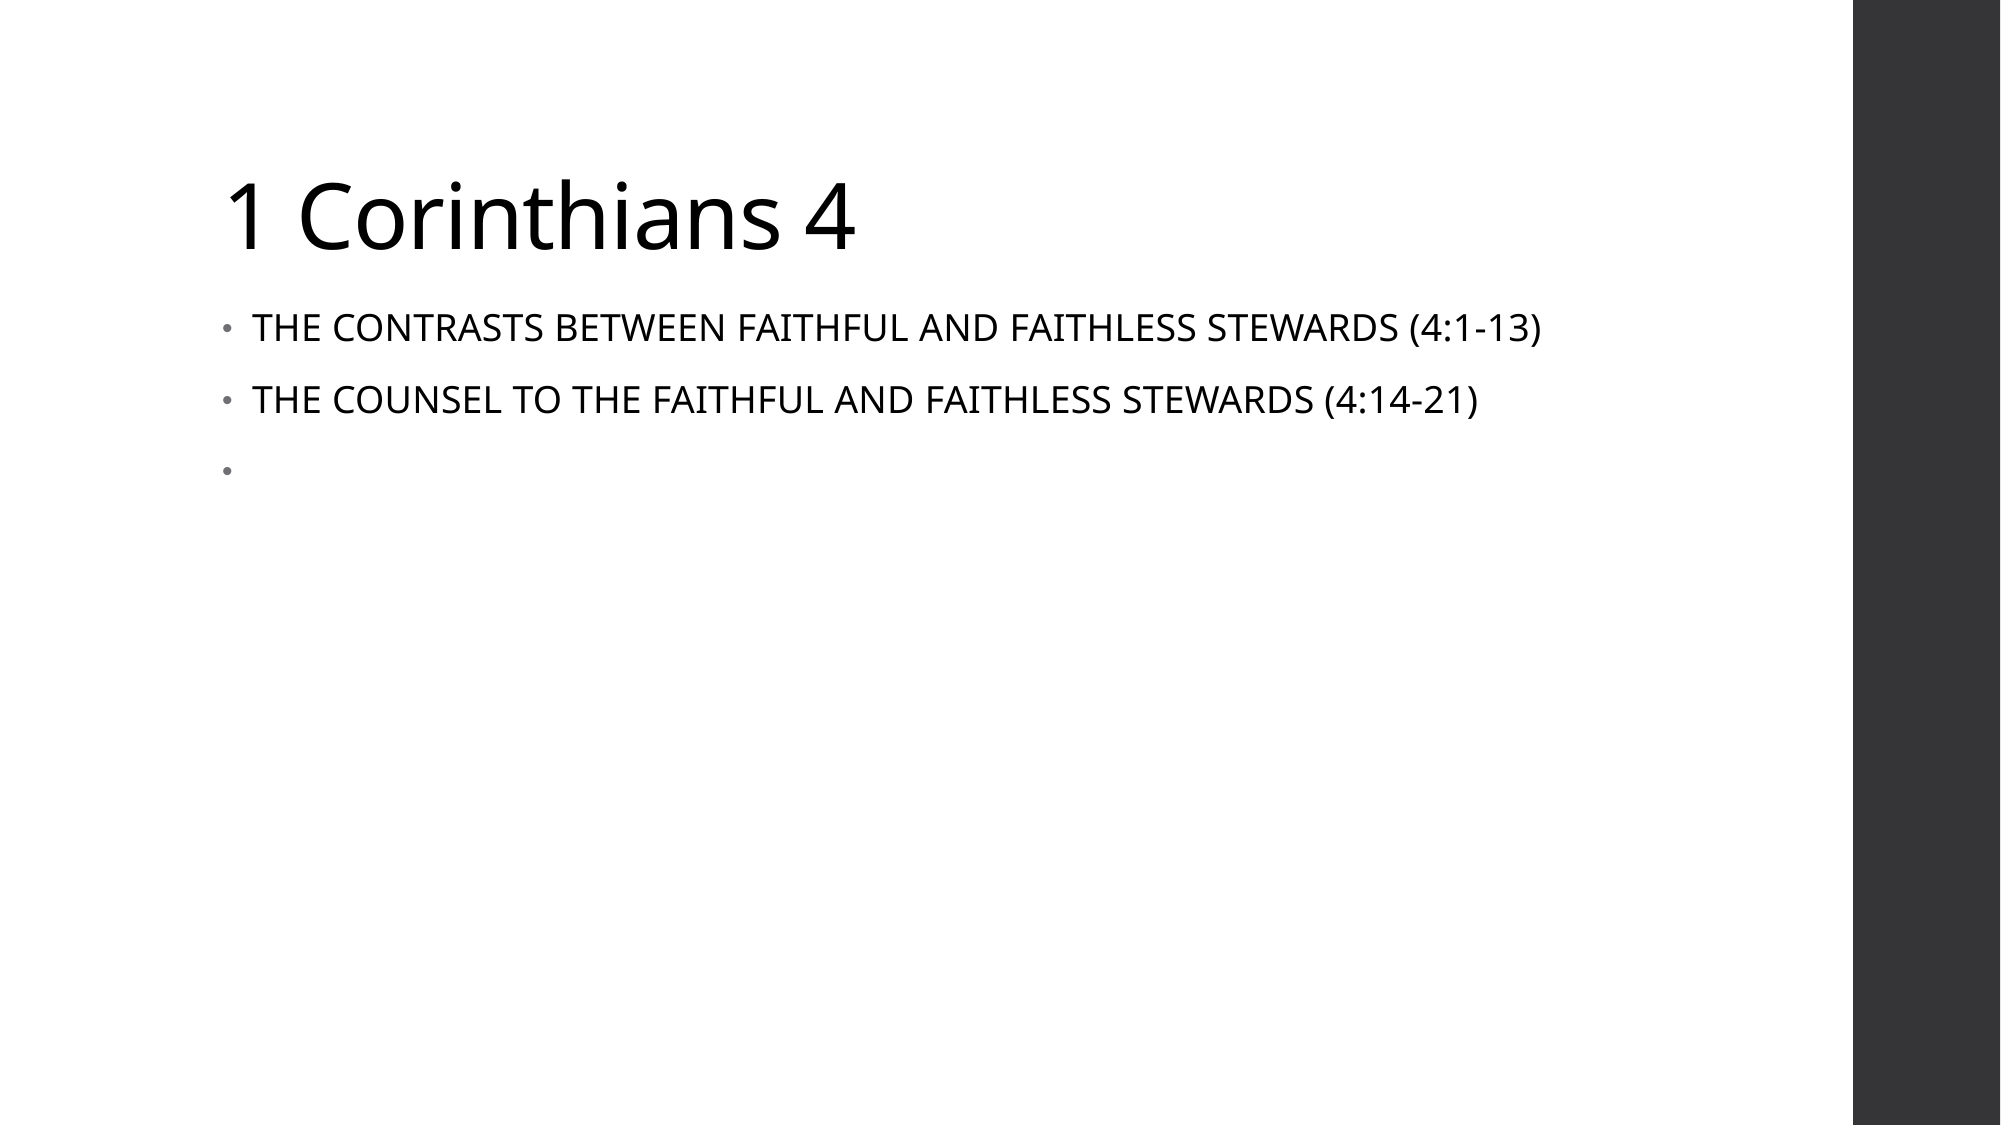

# 1 Corinthians 4
THE CONTRASTS BETWEEN FAITHFUL AND FAITHLESS STEWARDS (4:1-13)
THE COUNSEL TO THE FAITHFUL AND FAITHLESS STEWARDS (4:14-21)